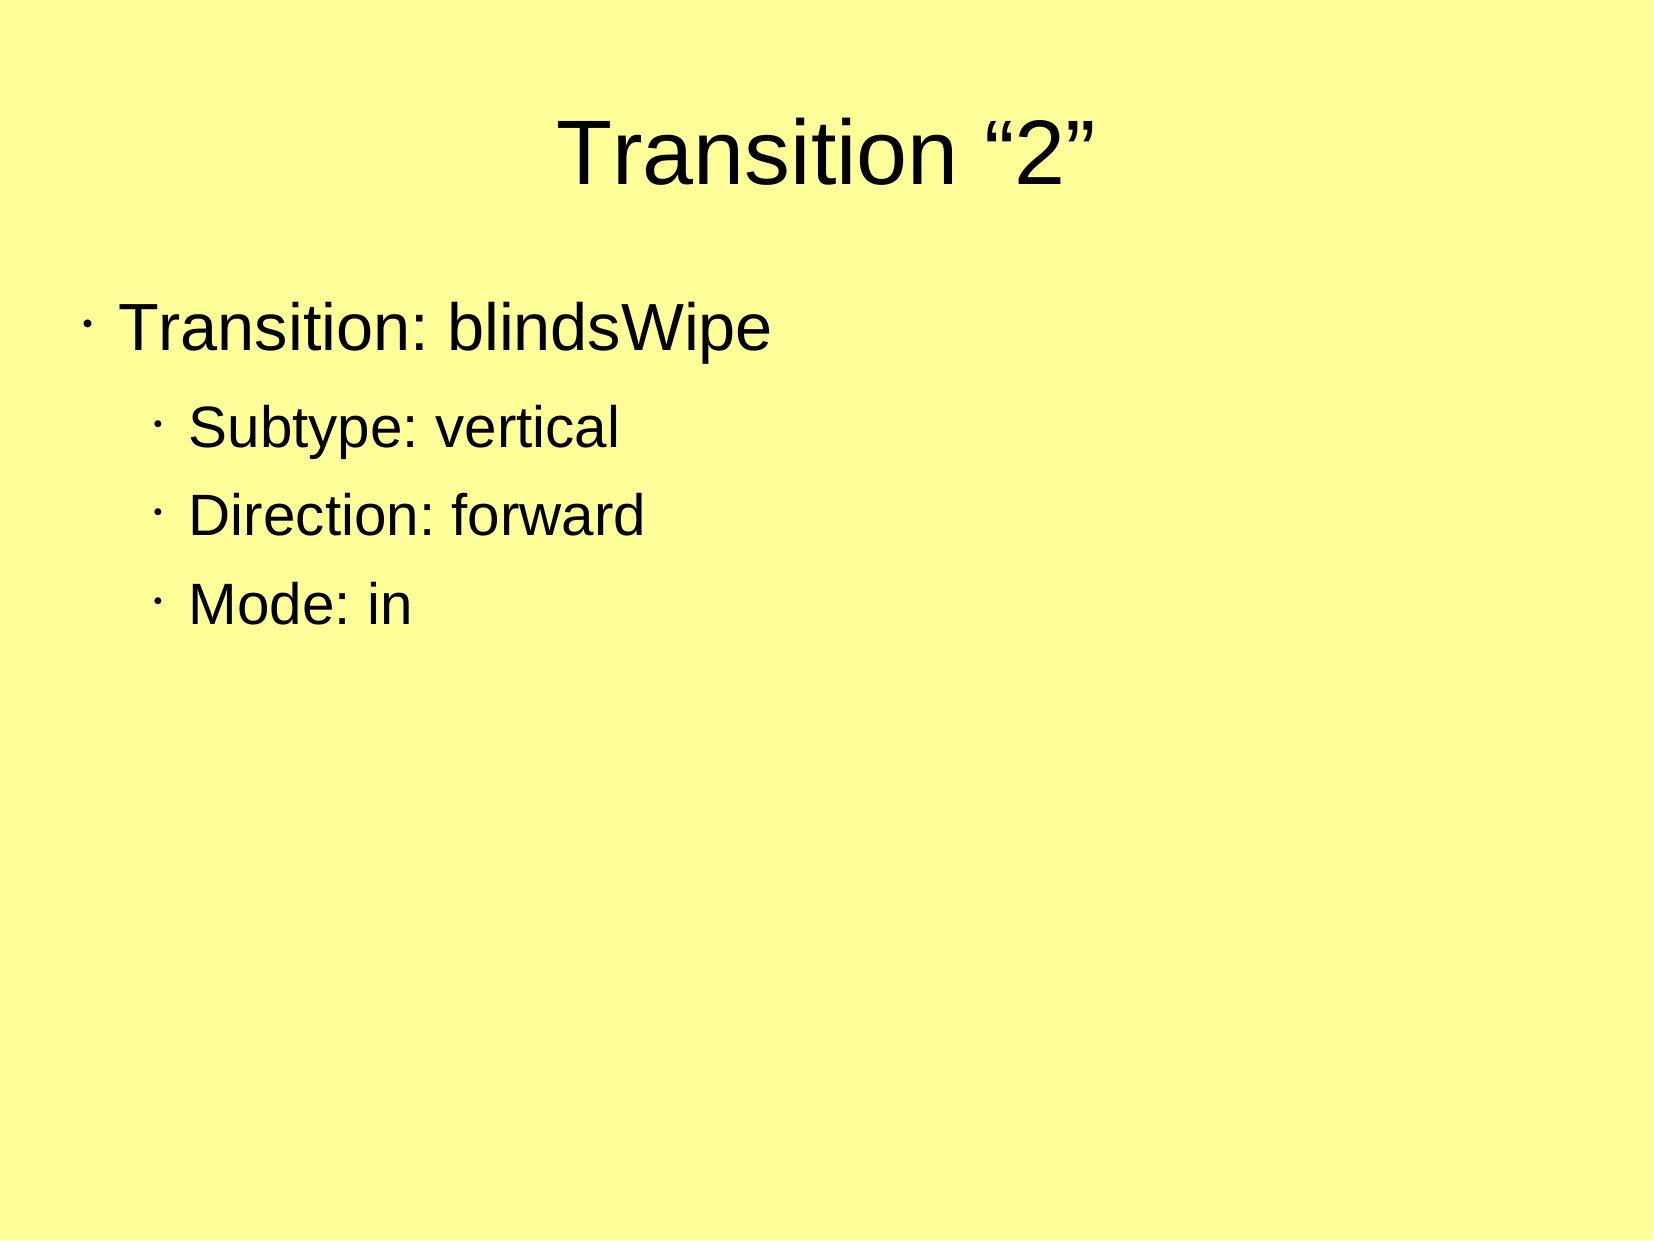

# Transition “2”
Transition: blindsWipe
Subtype: vertical
Direction: forward
Mode: in